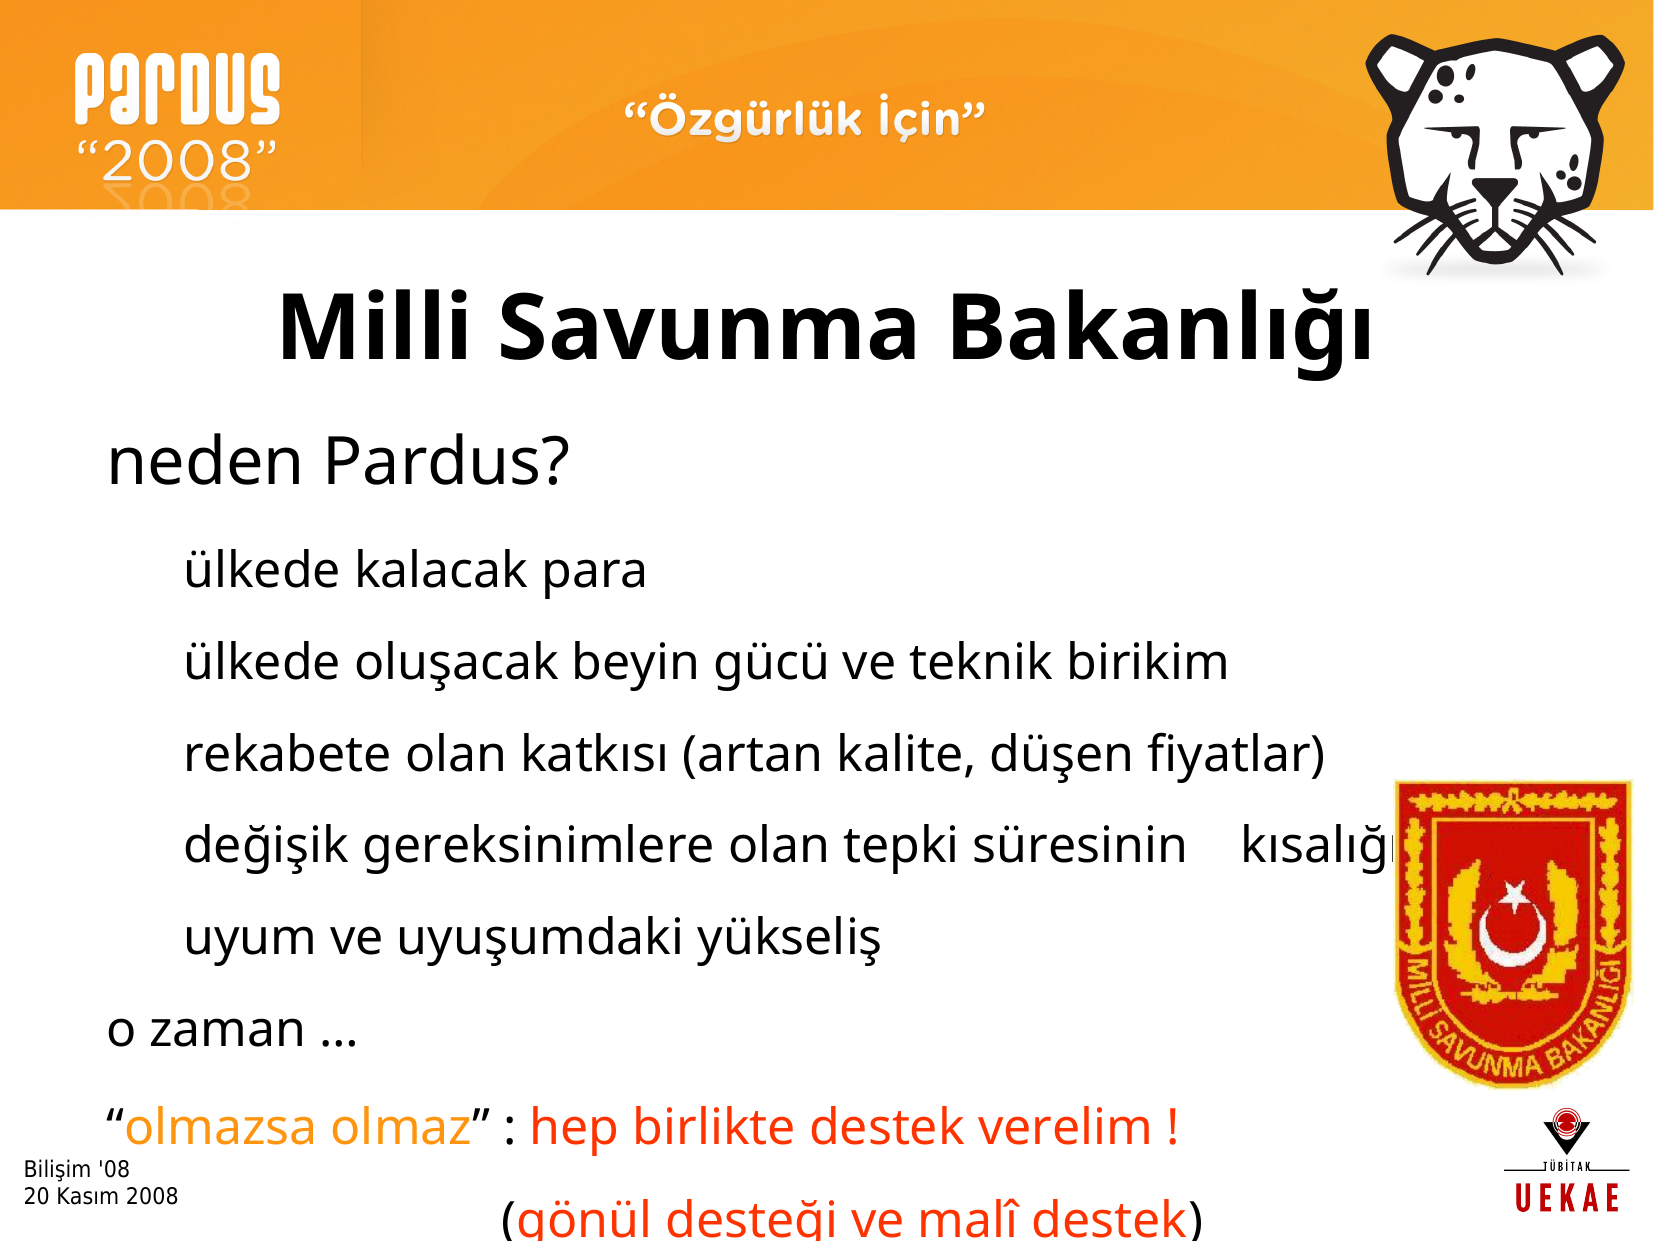

# Milli Savunma Bakanlığı
neden Pardus?
ülkede kalacak para
ülkede oluşacak beyin gücü ve teknik birikim
rekabete olan katkısı (artan kalite, düşen fiyatlar)
değişik gereksinimlere olan tepki süresinin kısalığı
uyum ve uyuşumdaki yükseliş
o zaman …
“olmazsa olmaz” : hep birlikte destek verelim !
 (gönül desteği ve malî destek)